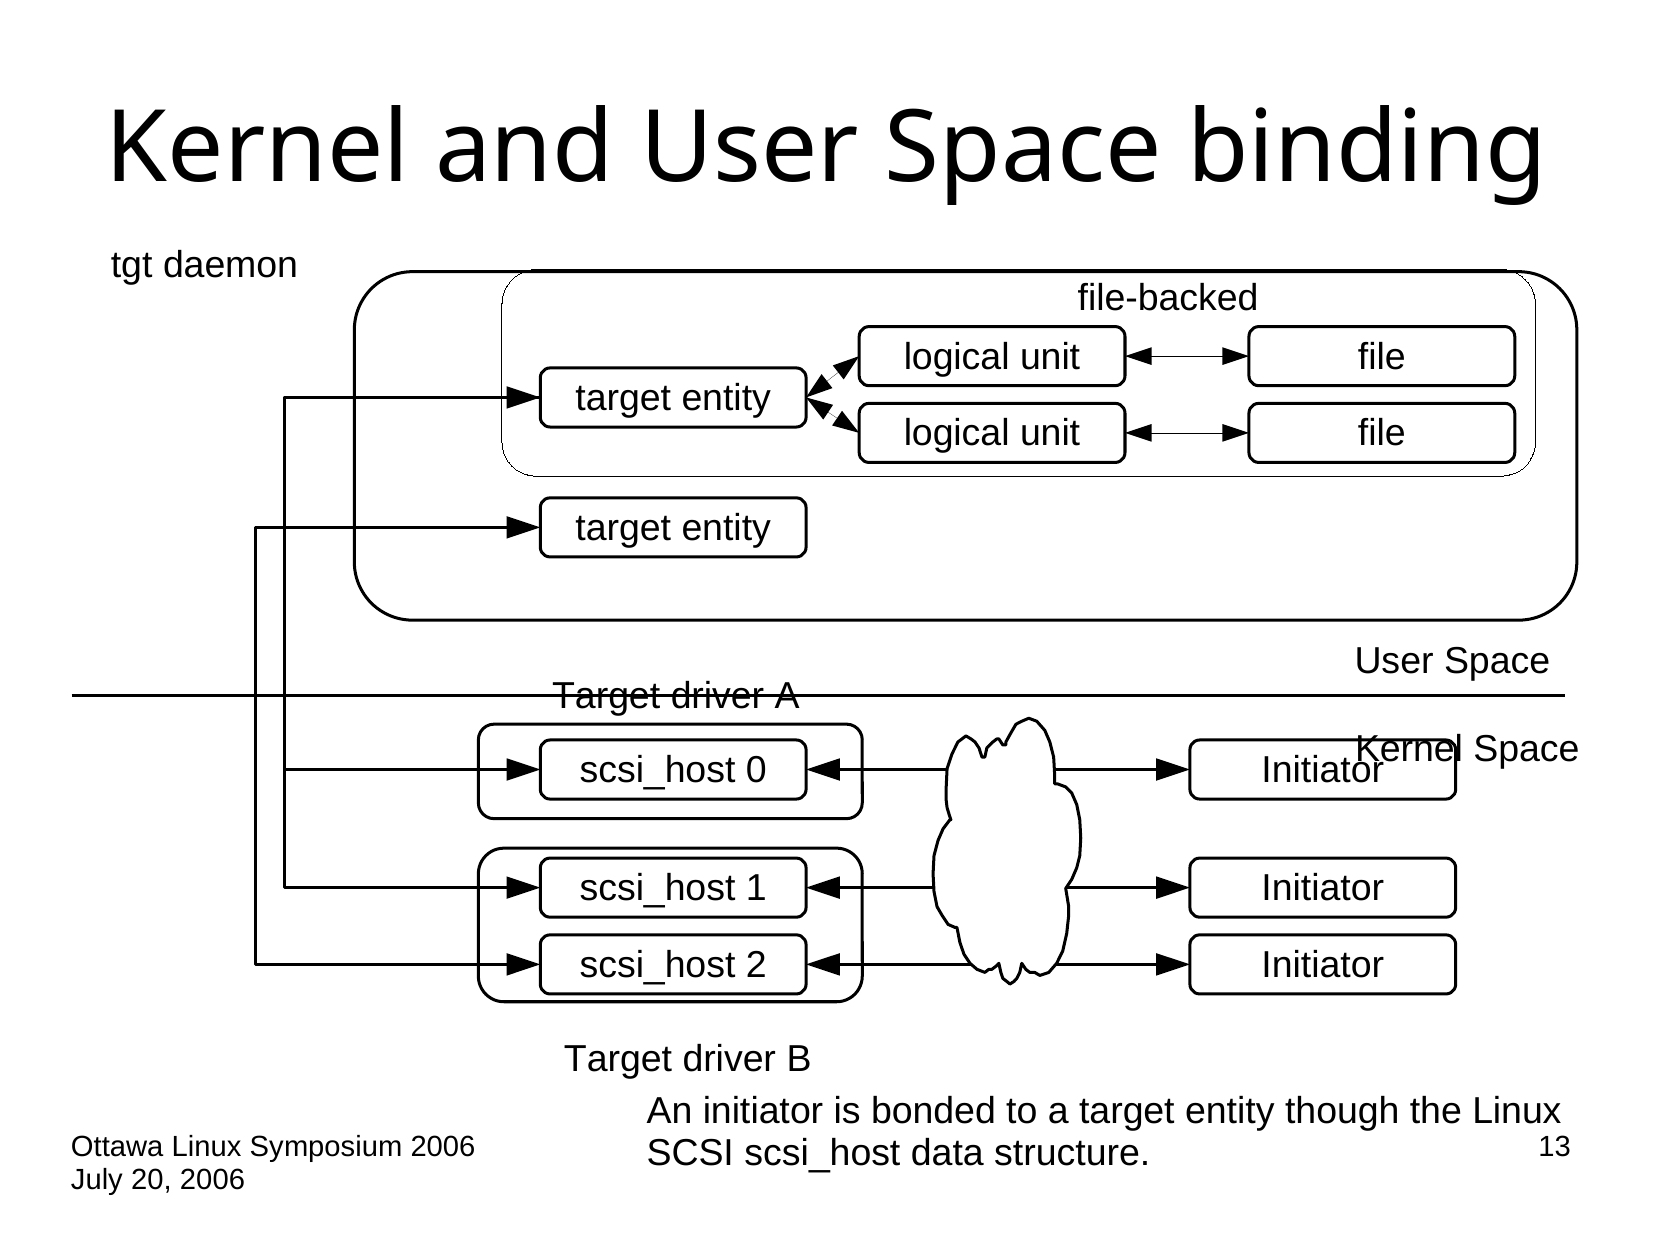

# Kernel and User Space binding
tgt daemon
file-backed
logical unit
file
target entity
logical unit
file
target entity
User Space
Target driver A
Kernel Space
scsi_host 0
Initiator
scsi_host 1
Initiator
scsi_host 2
Initiator
Target driver B
An initiator is bonded to a target entity though the Linux SCSI scsi_host data structure.
13